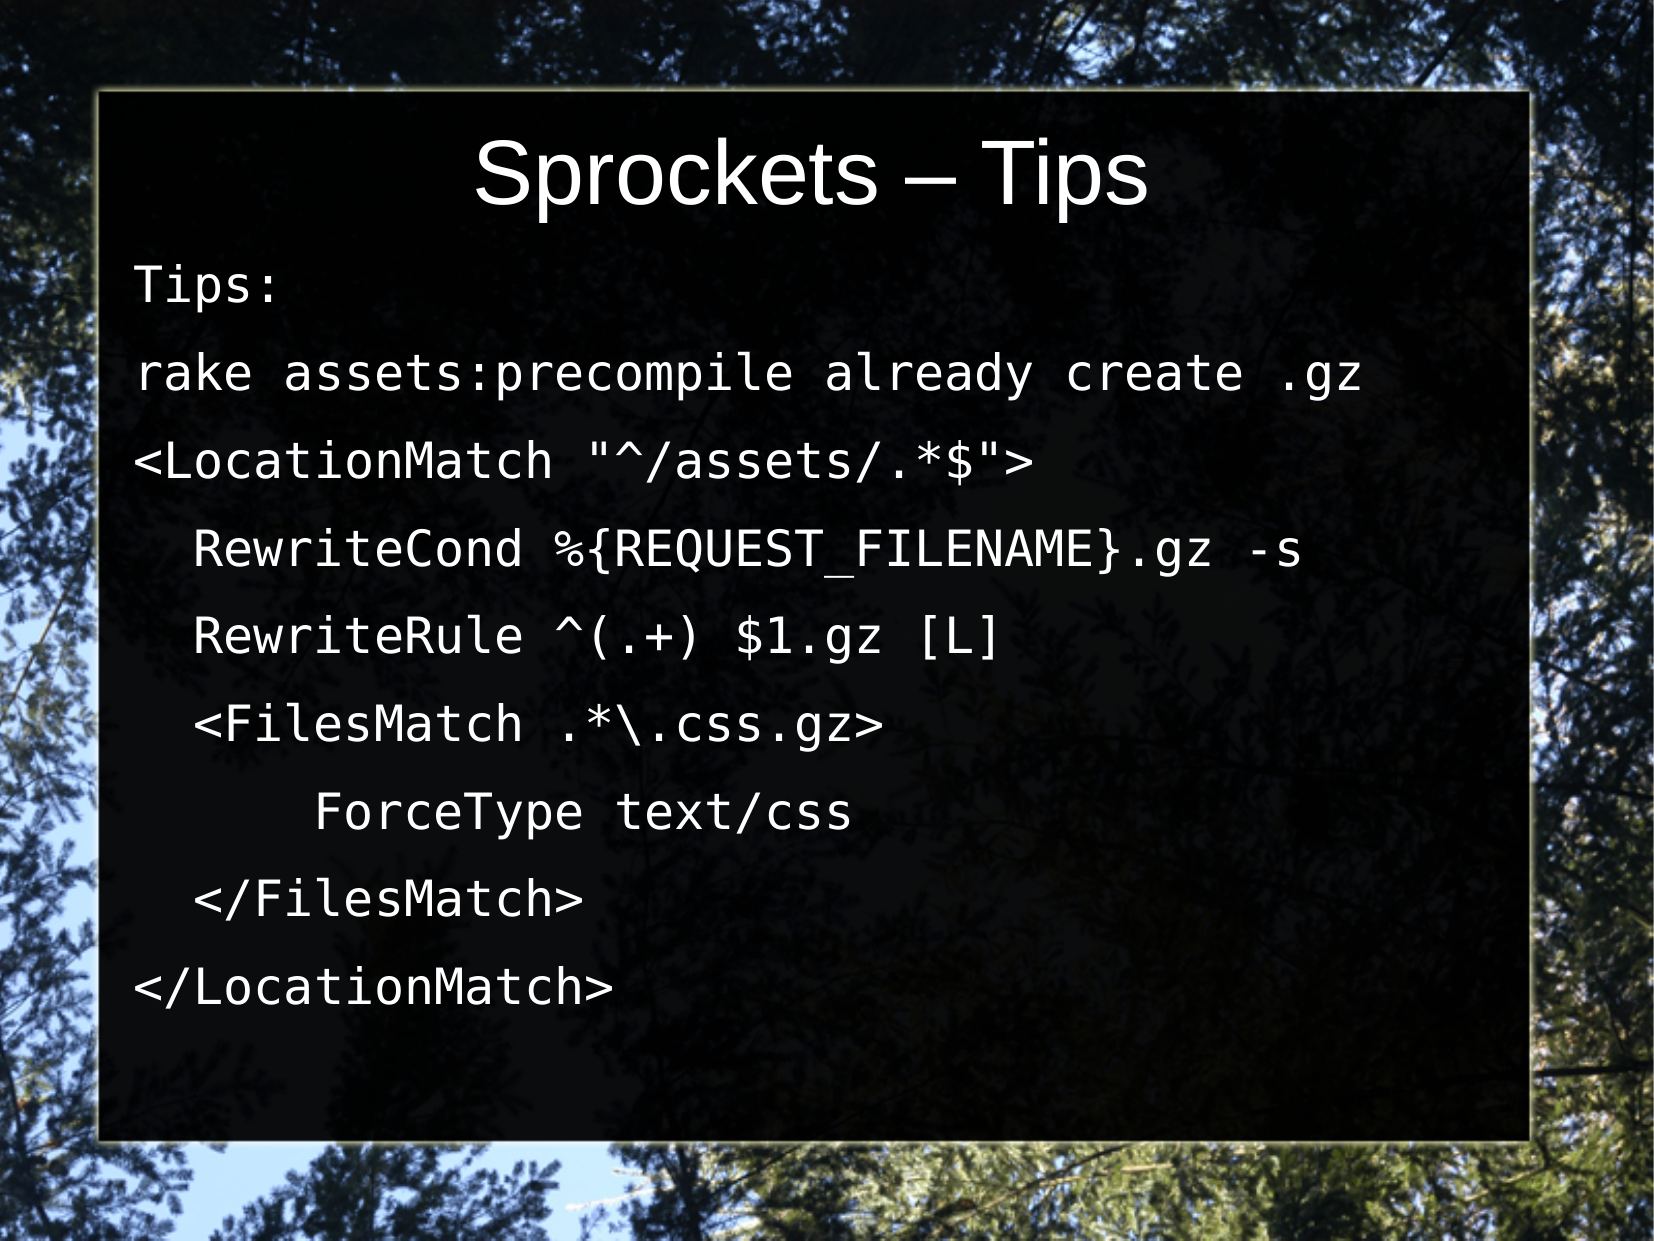

# Sprockets – Tips
Tips:
rake assets:precompile already create .gz
<LocationMatch "^/assets/.*$">
 RewriteCond %{REQUEST_FILENAME}.gz -s
 RewriteRule ^(.+) $1.gz [L]
 <FilesMatch .*\.css.gz>
 ForceType text/css
 </FilesMatch>
</LocationMatch>